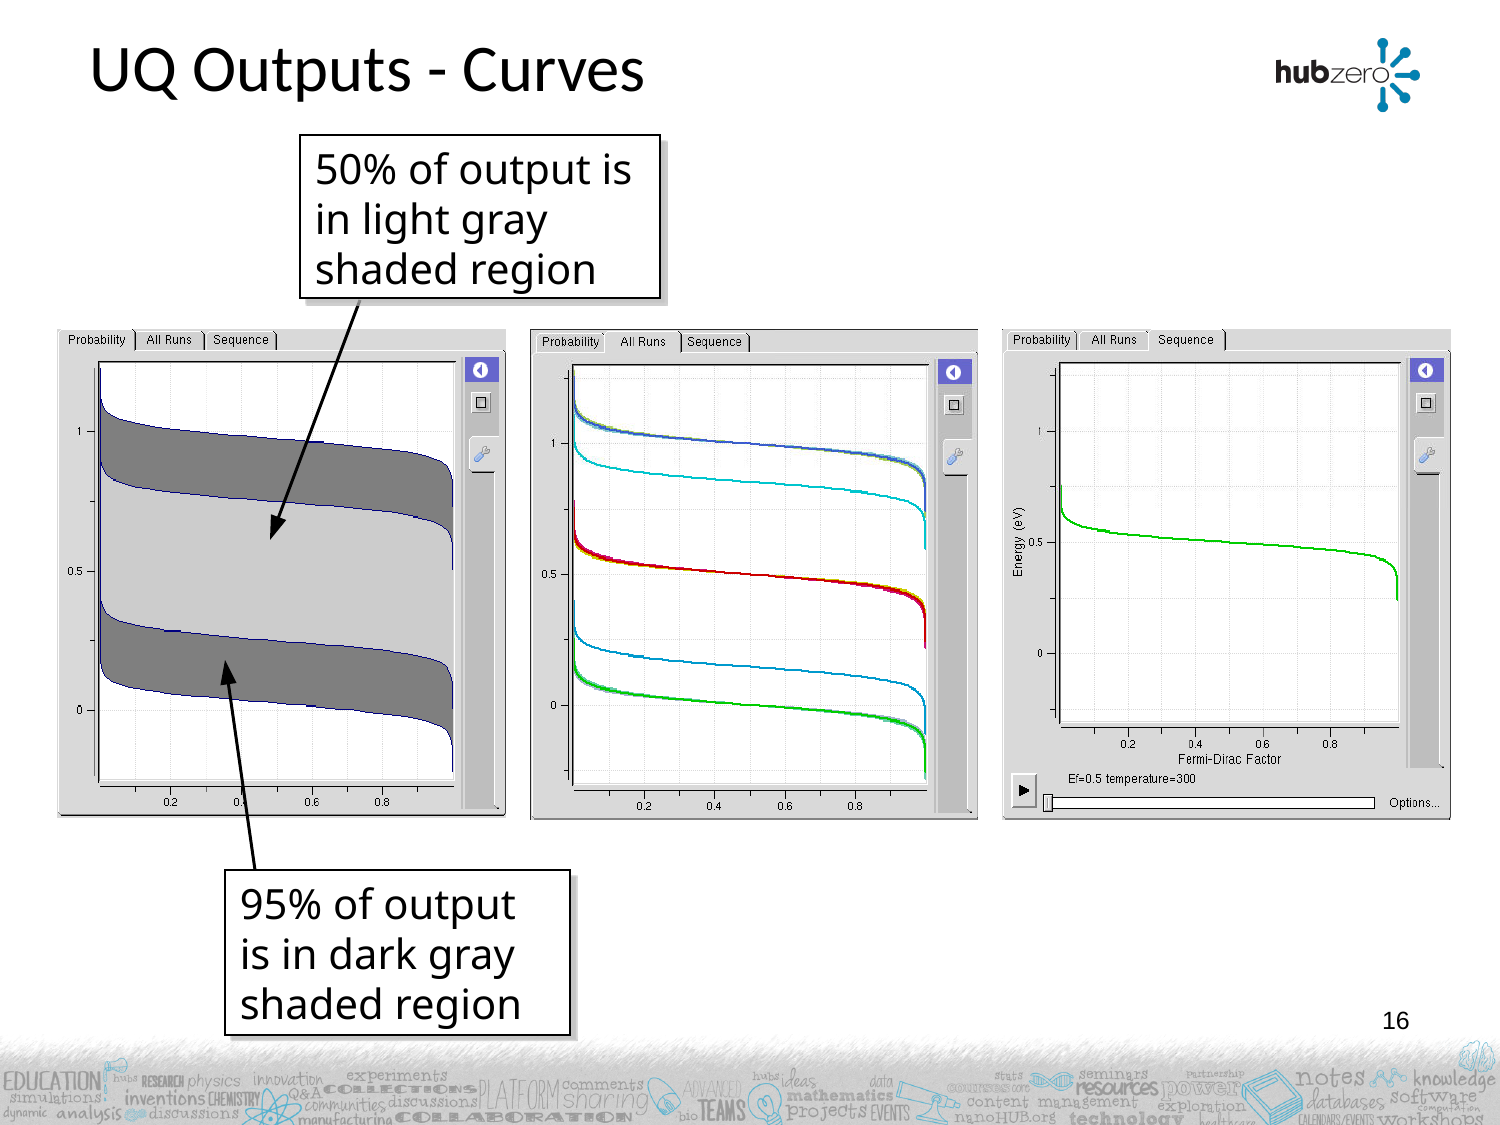

UQ Outputs - Curves
50% of output is in light gray shaded region
95% of output is in dark gray shaded region